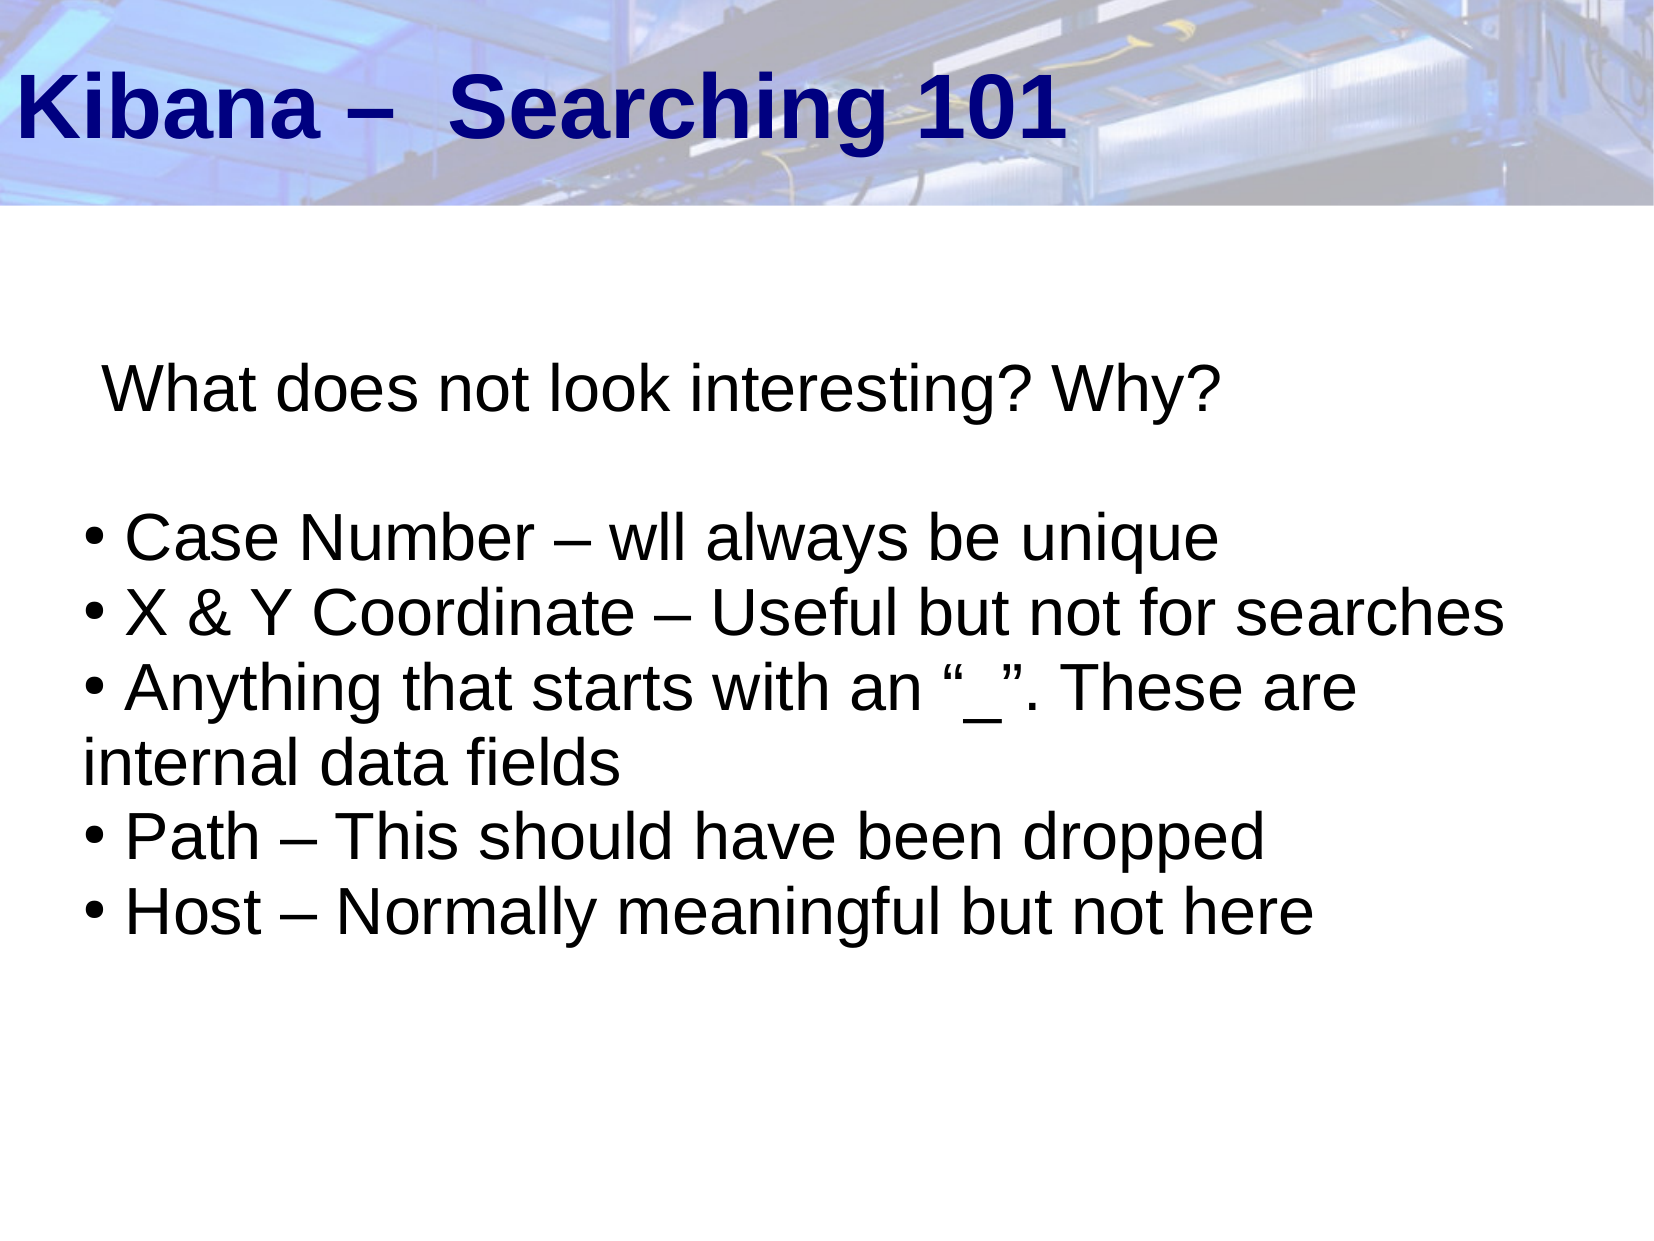

# Kibana – Searching 101
 What does not look interesting? Why?
 Case Number – wll always be unique
 X & Y Coordinate – Useful but not for searches
 Anything that starts with an “_”. These are internal data fields
 Path – This should have been dropped
 Host – Normally meaningful but not here